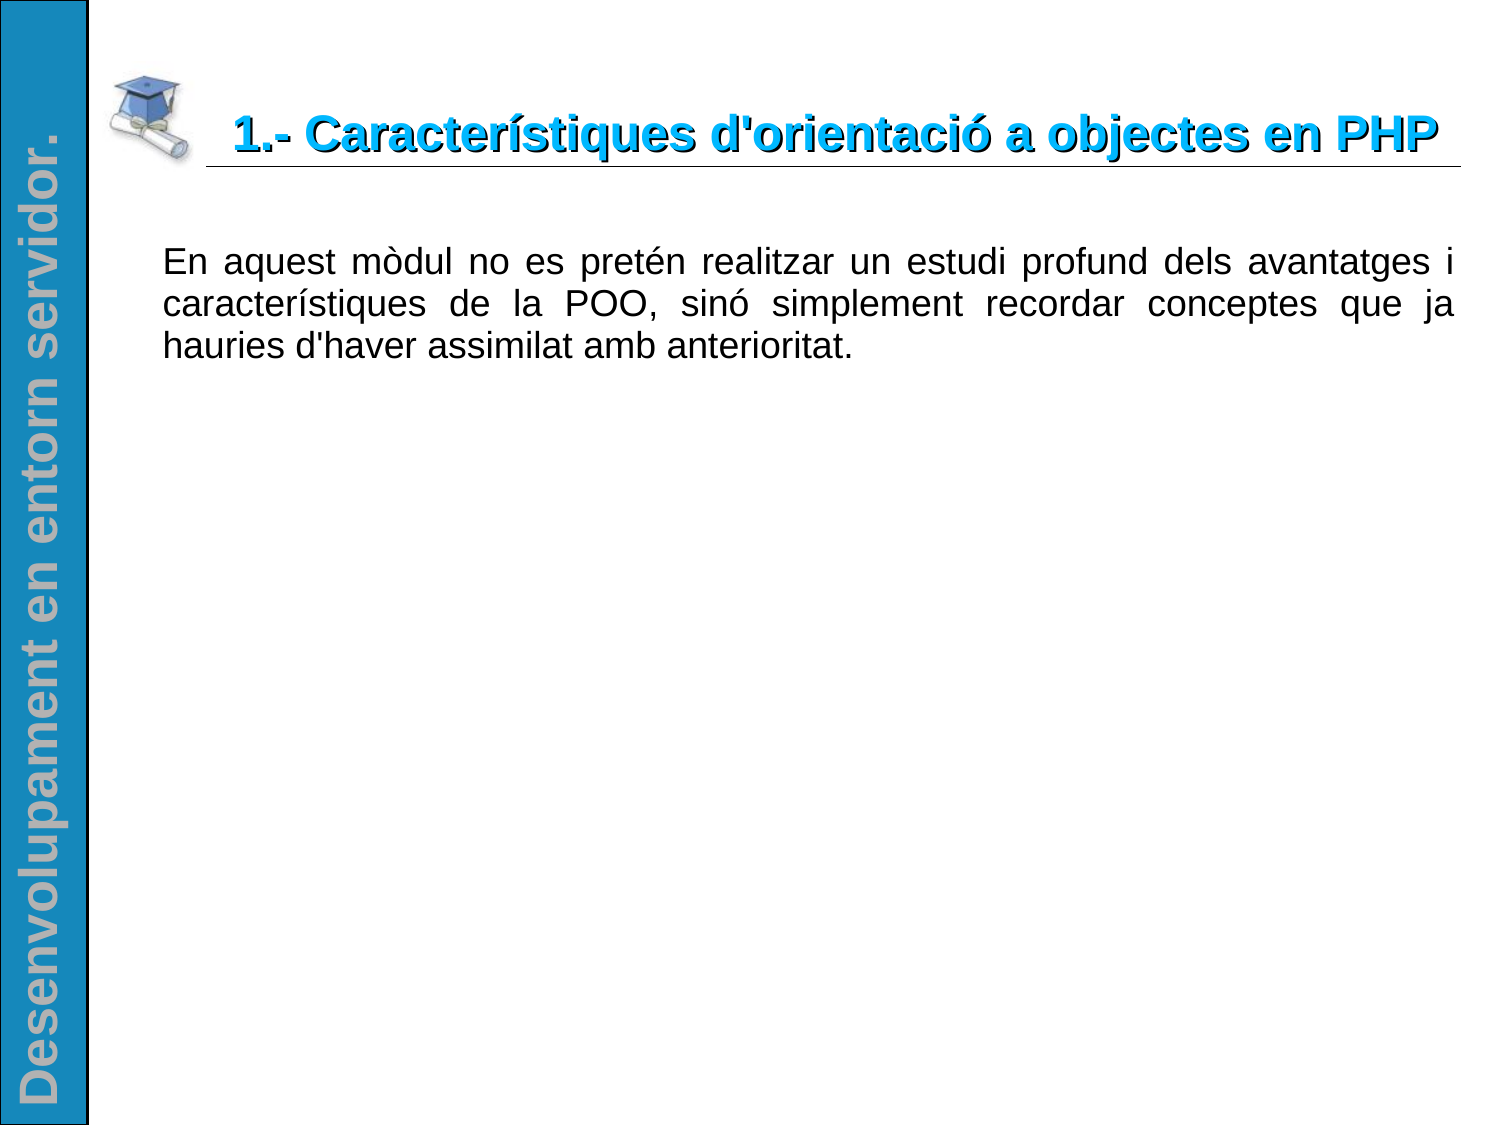

# 1.- Característiques d'orientació a objectes en PHP
En aquest mòdul no es pretén realitzar un estudi profund dels avantatges i característiques de la POO, sinó simplement recordar conceptes que ja hauries d'haver assimilat amb anterioritat.